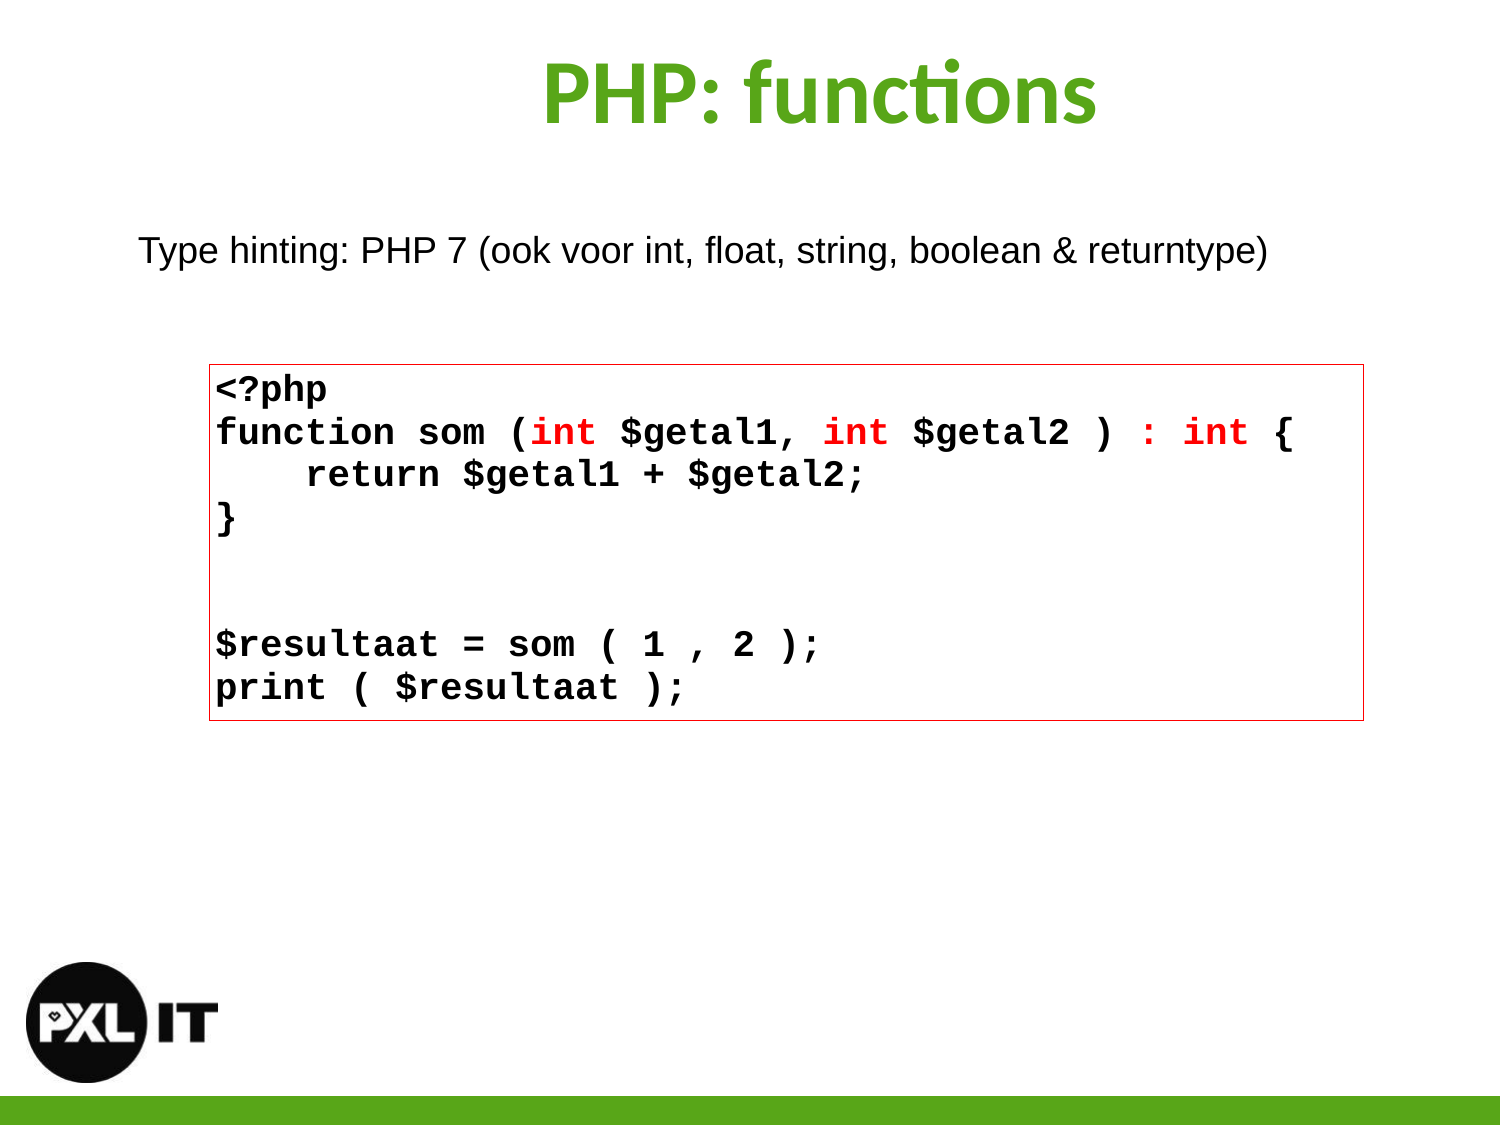

PHP: functions
Type hinting: PHP 7 (ook voor int, float, string, boolean & returntype)
| <?php function som (int $getal1, int $getal2 ) : int { return $getal1 + $getal2; } $resultaat = som ( 1 , 2 ); print ( $resultaat ); |
| --- |